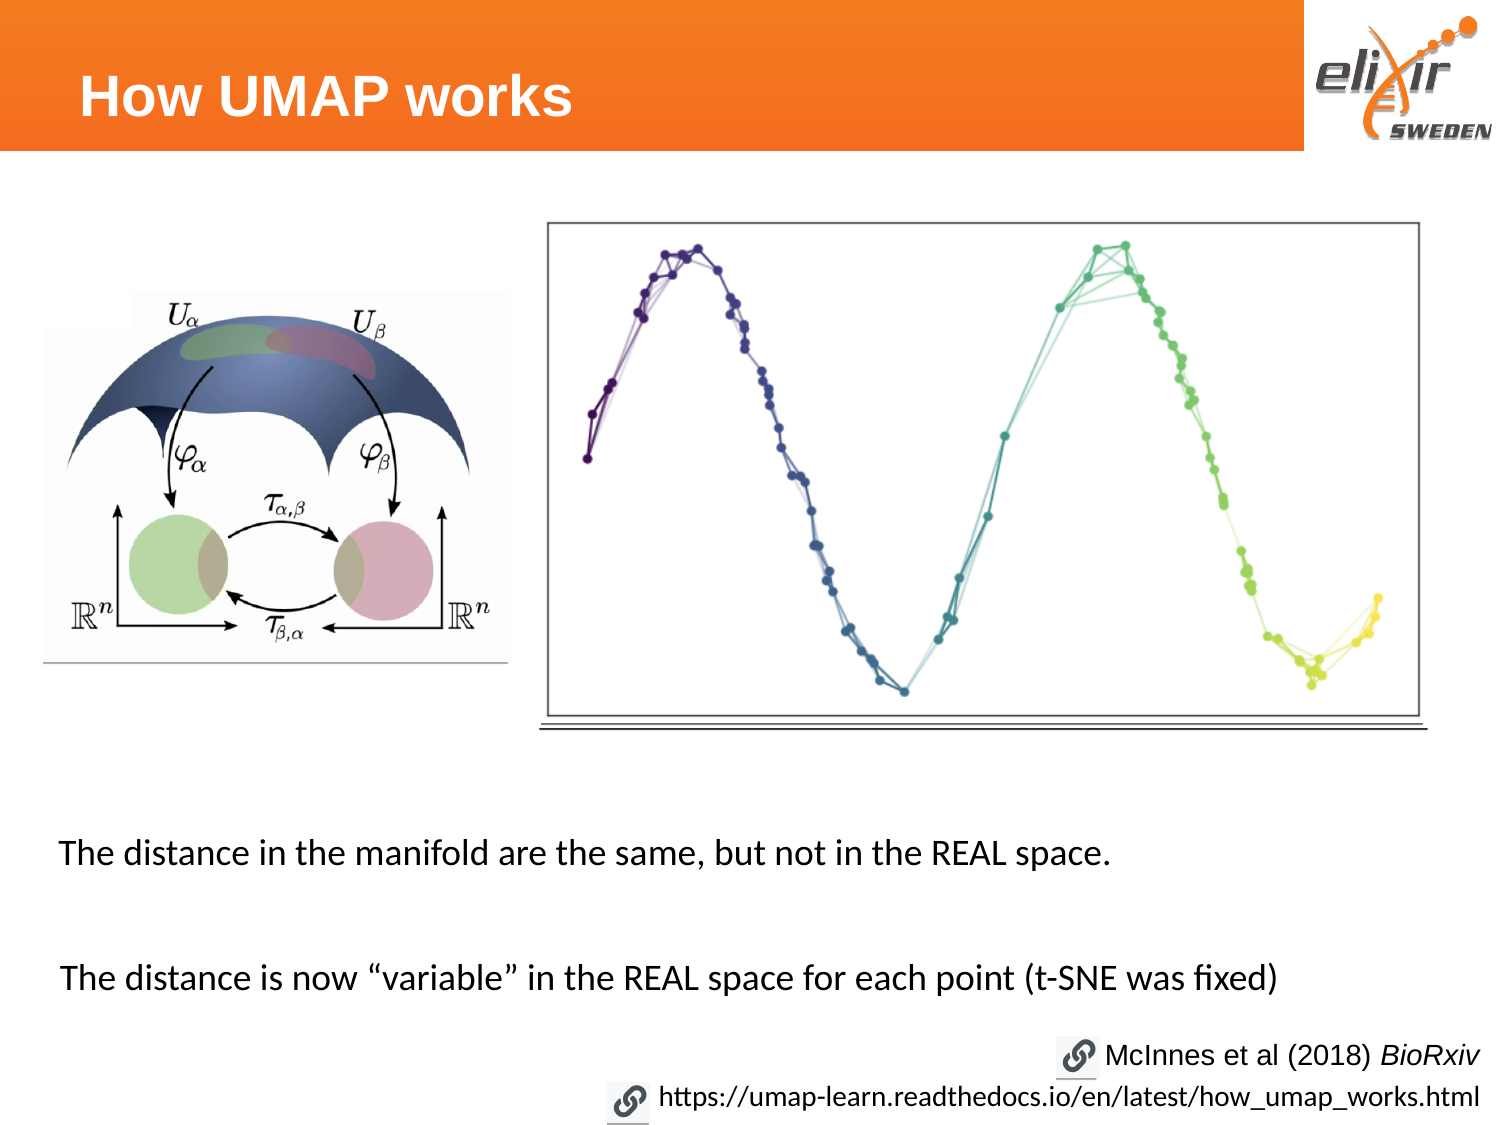

How UMAP works
The distance in the manifold are the same, but not in the REAL space.
The distance is now “variable” in the REAL space for each point (t-SNE was fixed)
McInnes et al (2018) BioRxiv
https://umap-learn.readthedocs.io/en/latest/how_umap_works.html